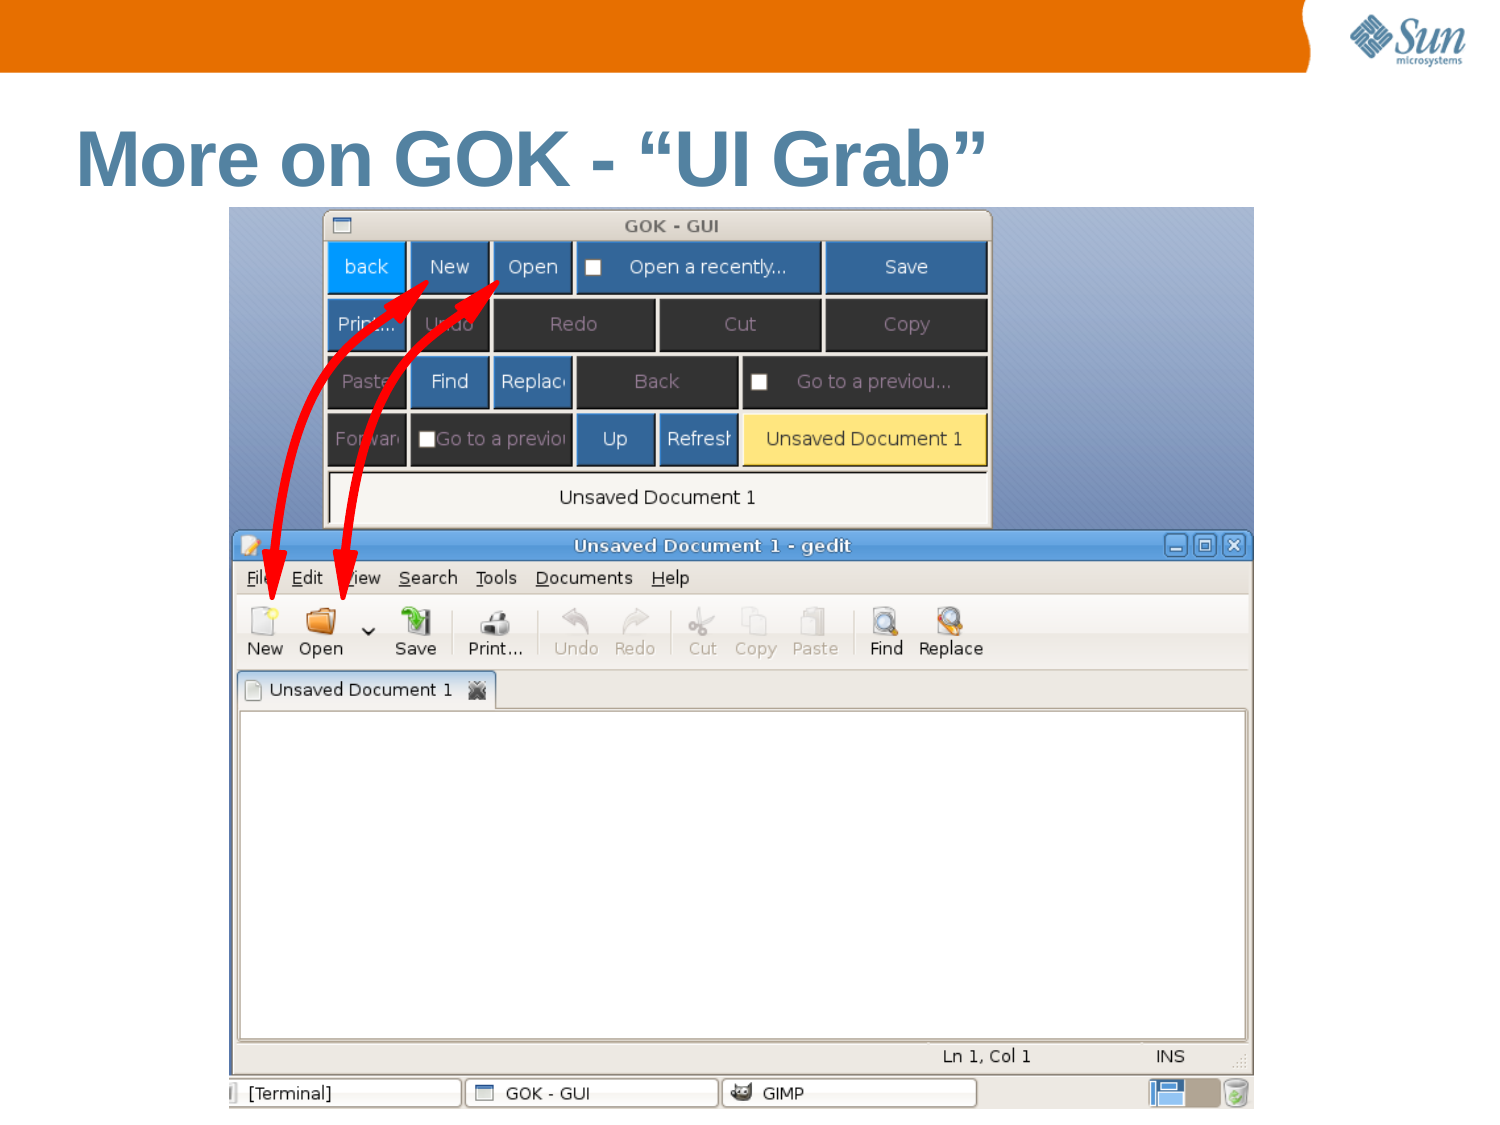

# More on GOK - “UI Grab”